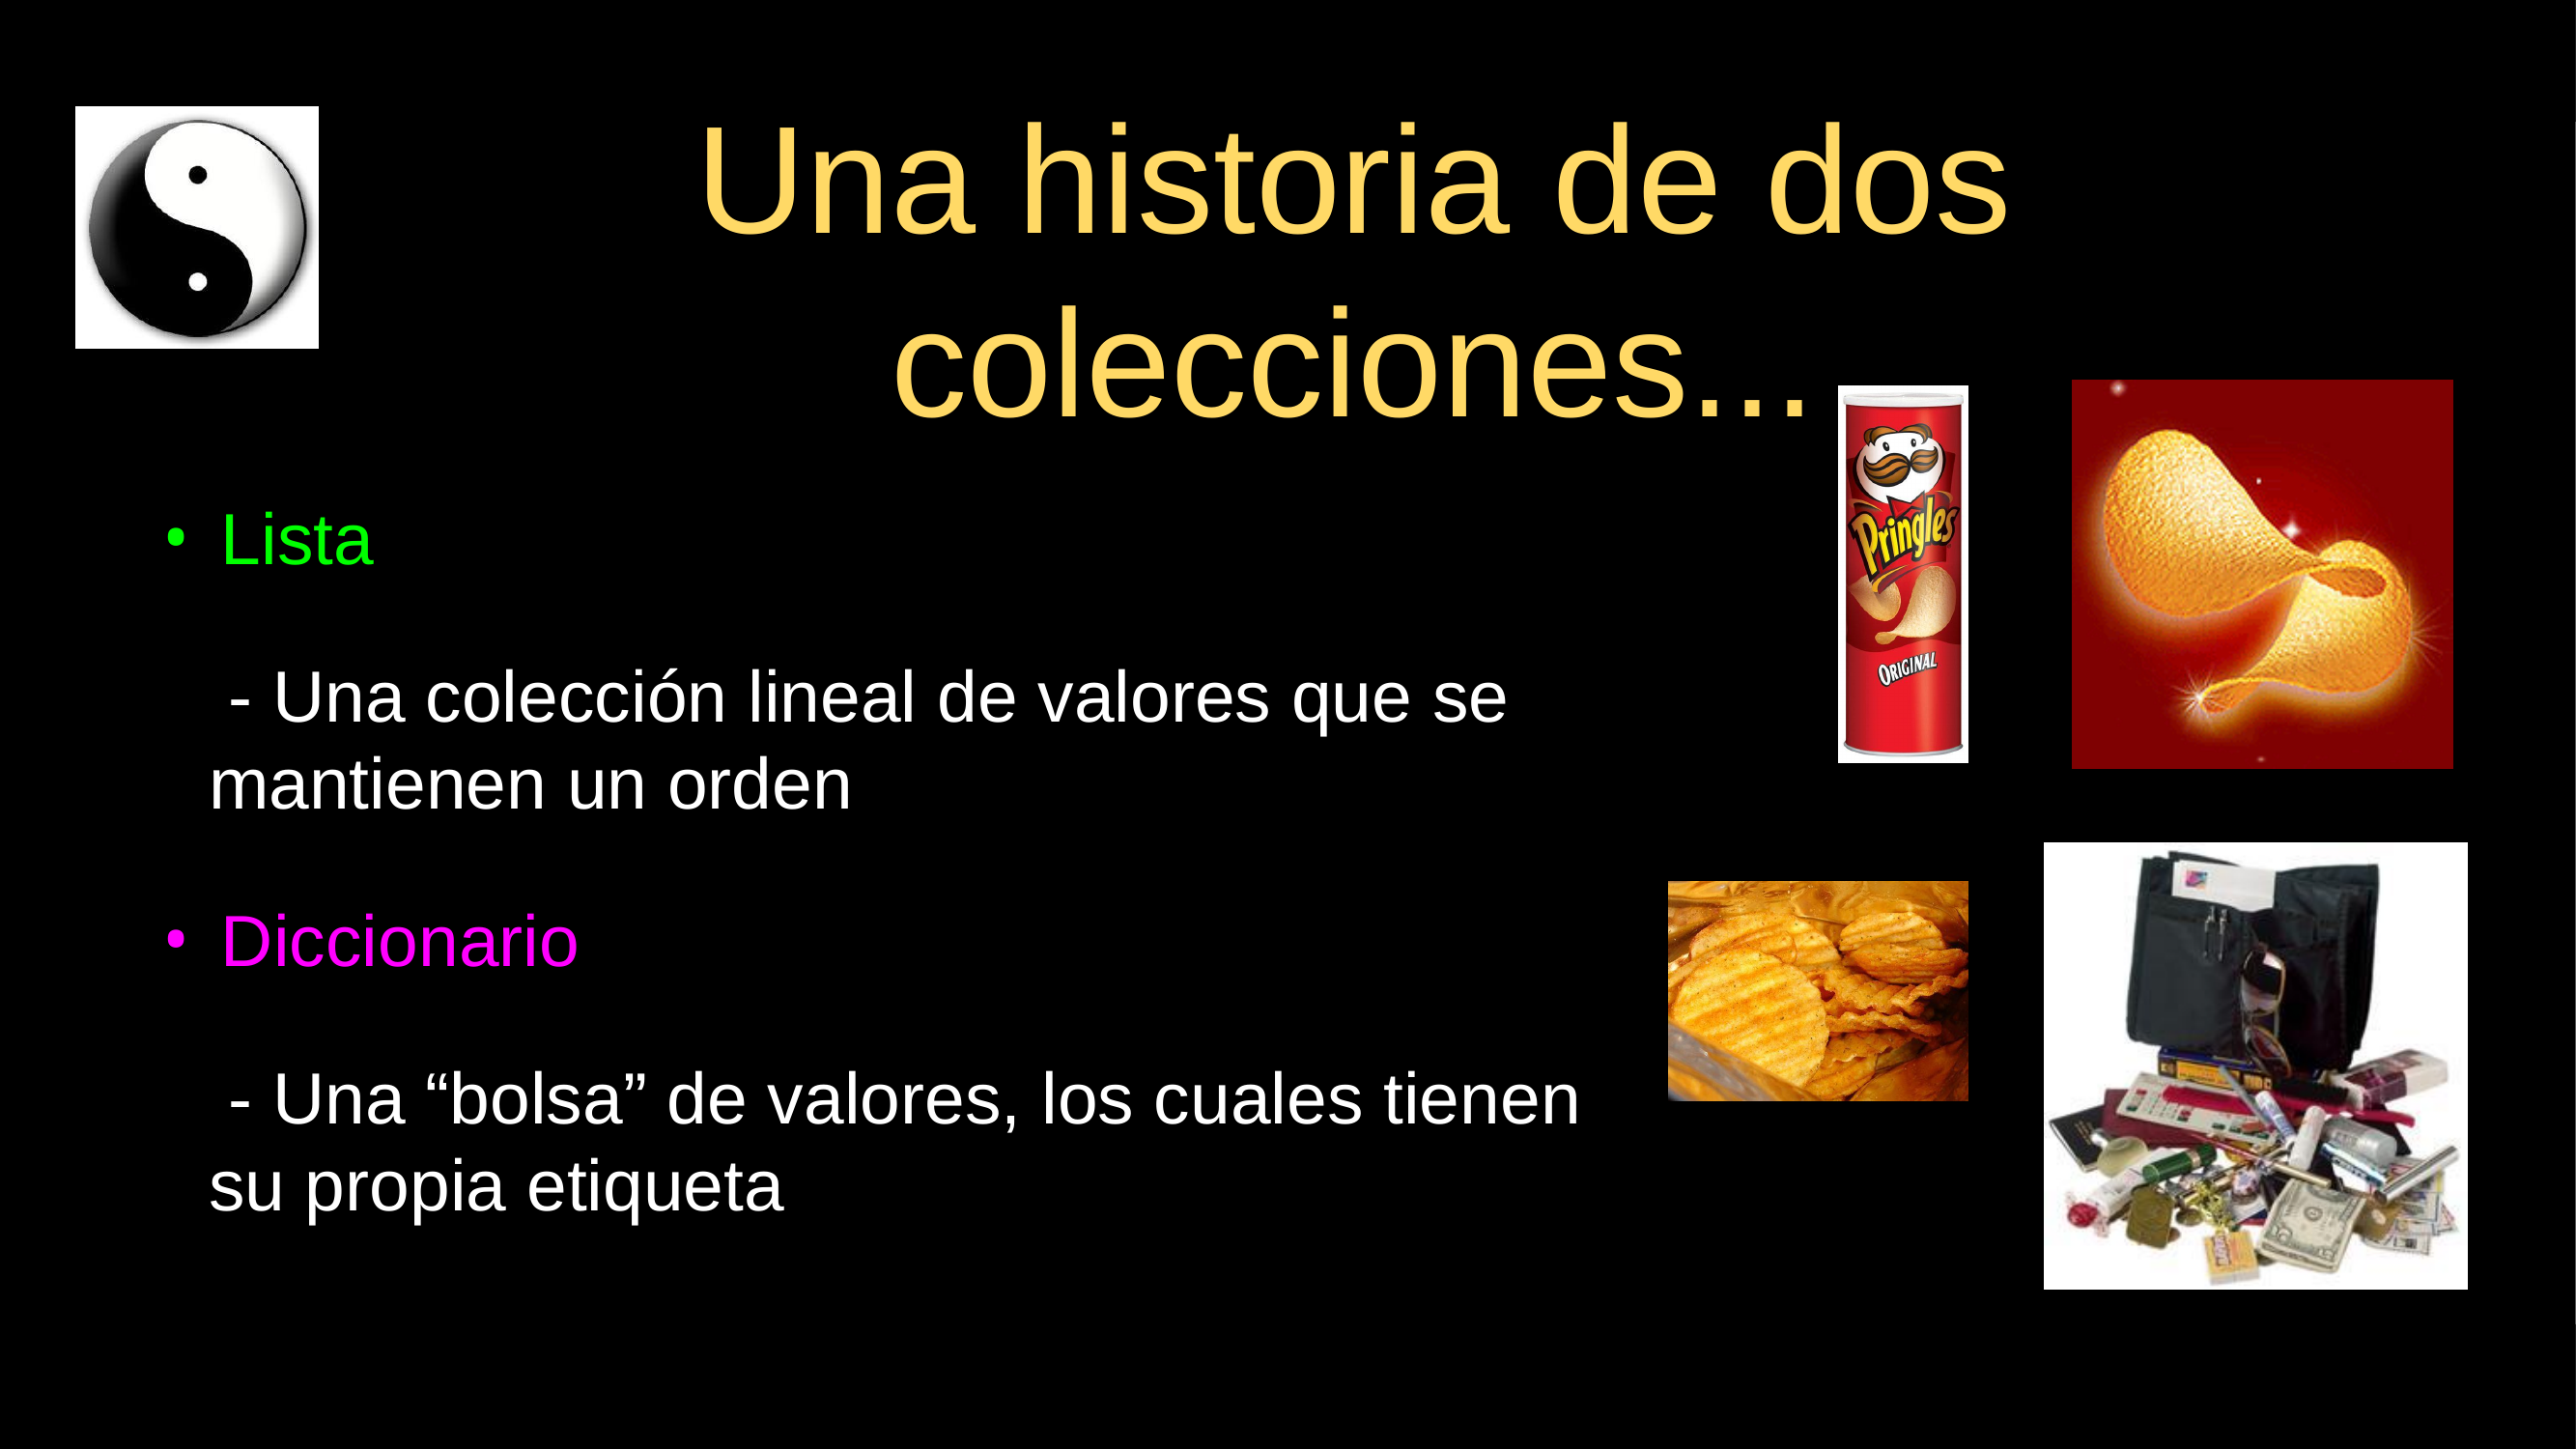

# Una historia de dos colecciones...
Lista
 - Una colección lineal de valores que se mantienen un orden
Diccionario
 - Una “bolsa” de valores, los cuales tienen su propia etiqueta